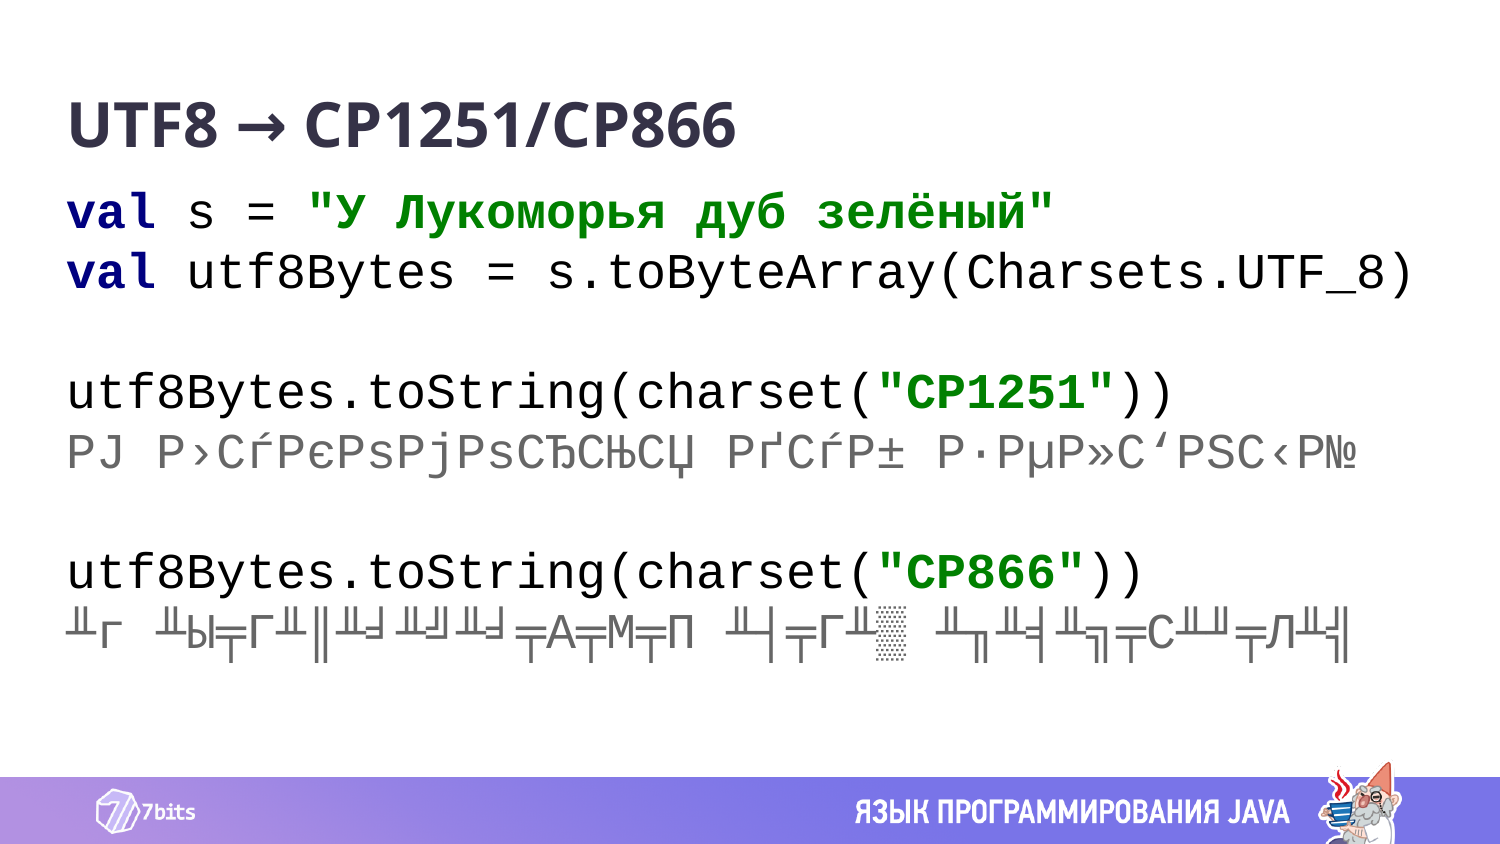

# UTF8 → CP1251/CP866
val s = "У Лукоморья дуб зелёный"
val utf8Bytes = s.toByteArray(Charsets.UTF_8)
utf8Bytes.toString(charset("CP1251"))
РЈ Р›СѓРєРѕРјРѕСЂСЊСЏ РґСѓР± Р·РµР»С‘РЅС‹Р№
utf8Bytes.toString(charset("CP866"))
╨г ╨Ы╤Г╨║╨╛╨╝╨╛╤А╤М╤П ╨┤╤Г╨▒ ╨╖╨╡╨╗╤С╨╜╤Л╨╣